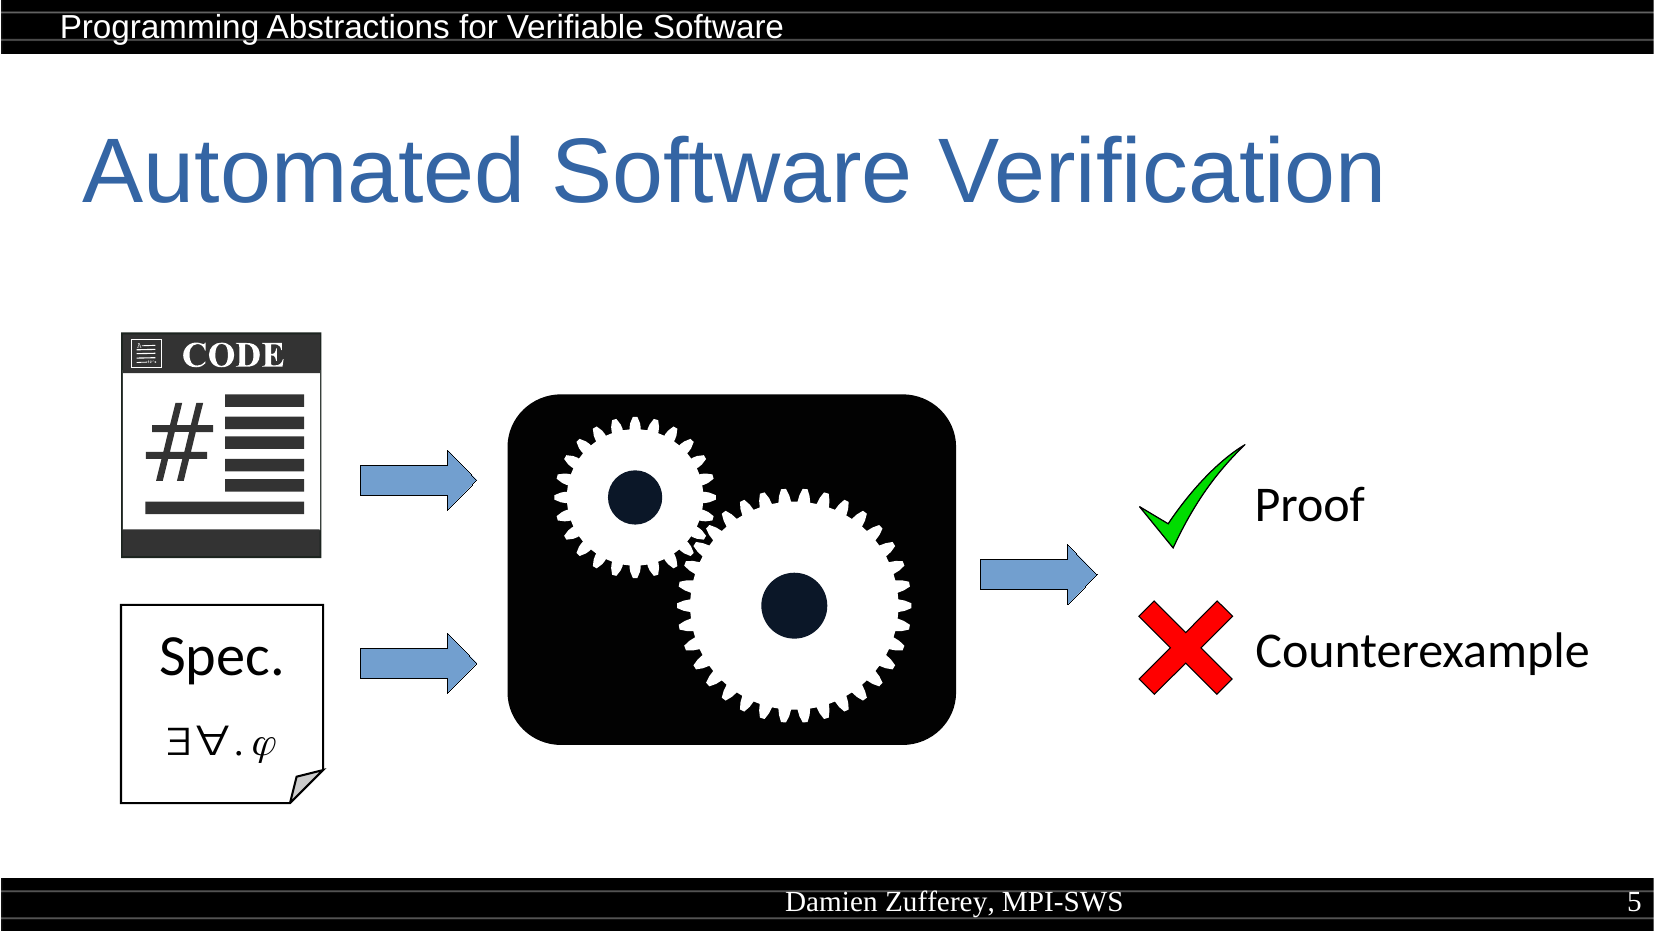

# Automated Software Verification
Proof
Spec.
Counterexample